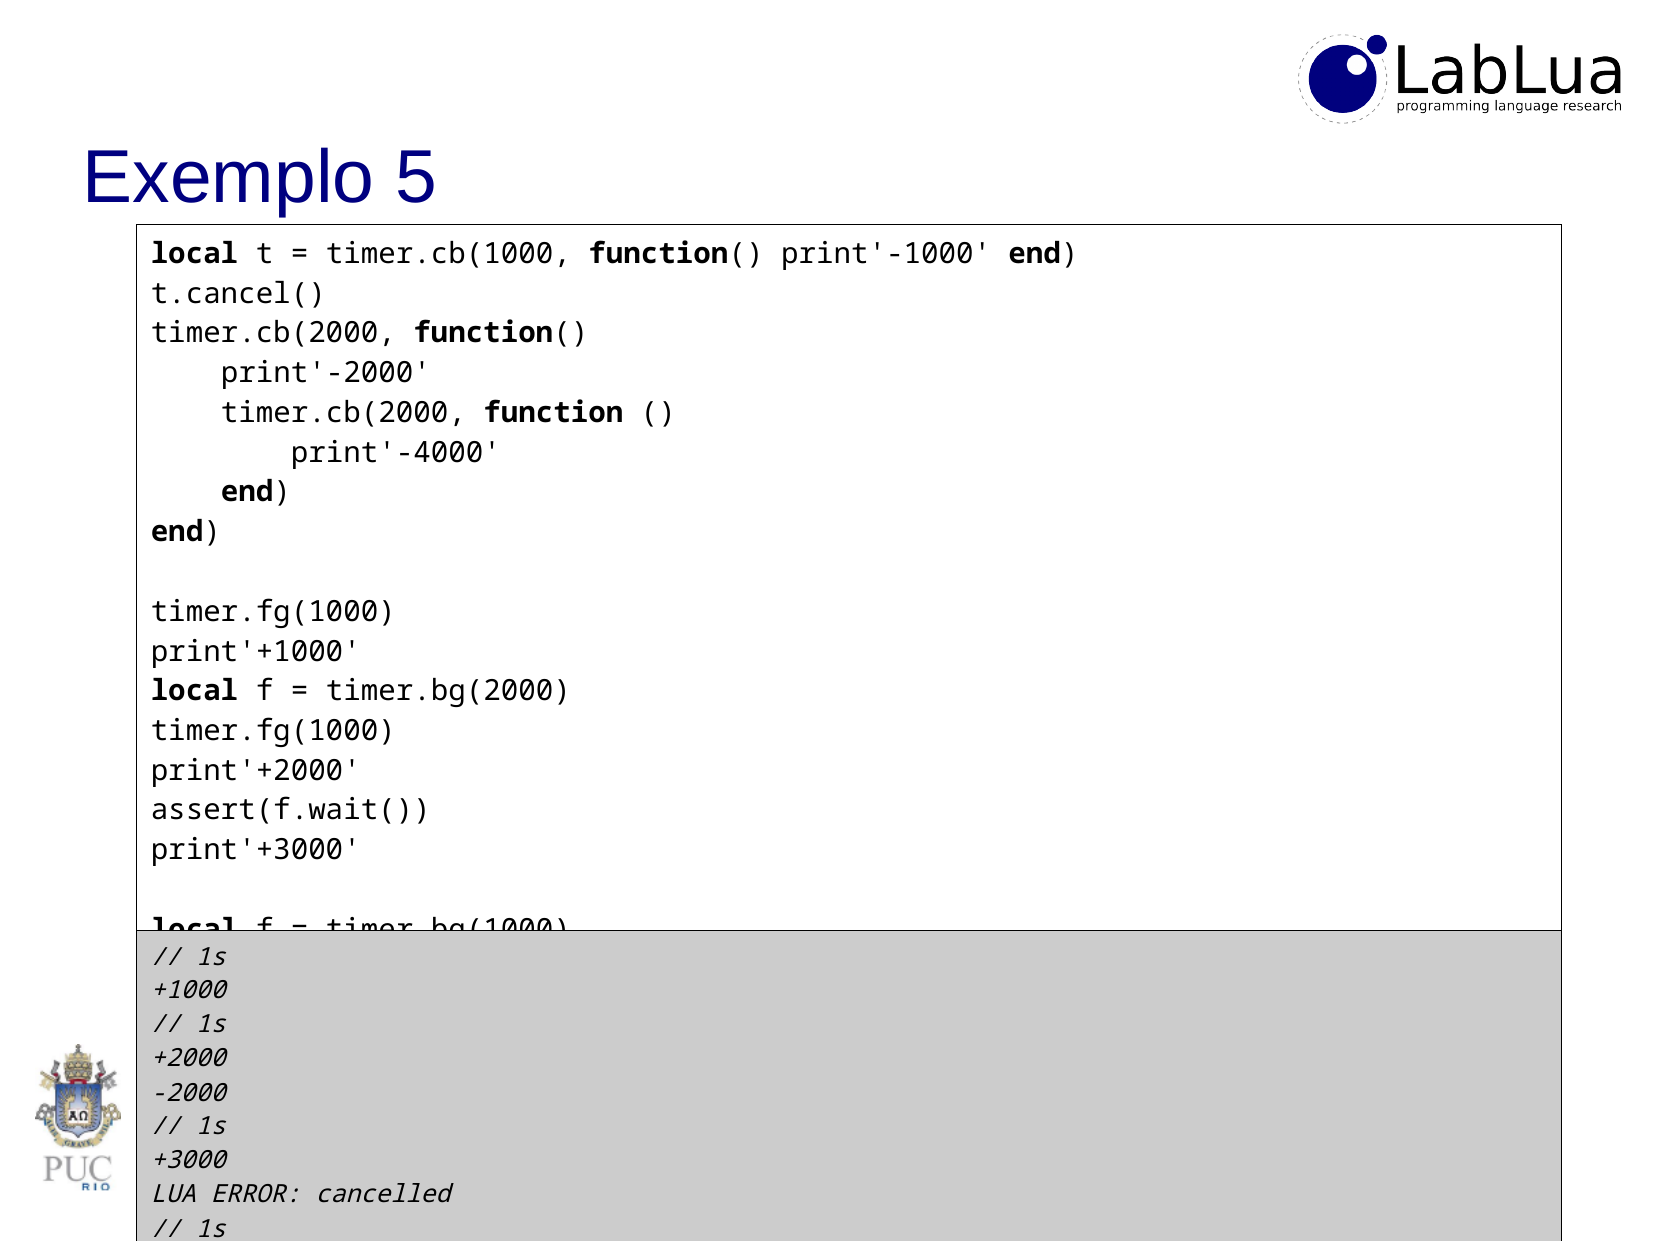

# Exemplo 5
local t = timer.cb(1000, function() print'-1000' end)
t.cancel()
timer.cb(2000, function()
 print'-2000'
 timer.cb(2000, function ()
 print'-4000'
 end)
end)
timer.fg(1000)
print'+1000'
local f = timer.bg(2000)
timer.fg(1000)
print'+2000'
assert(f.wait())
print'+3000'
local f = timer.bg(1000)
assert(f.cancel())
assert(f.wait(), 'cancelled')
// 1s
+1000
// 1s
+2000
-2000
// 1s
+3000
LUA ERROR: cancelled
// 1s
-4000